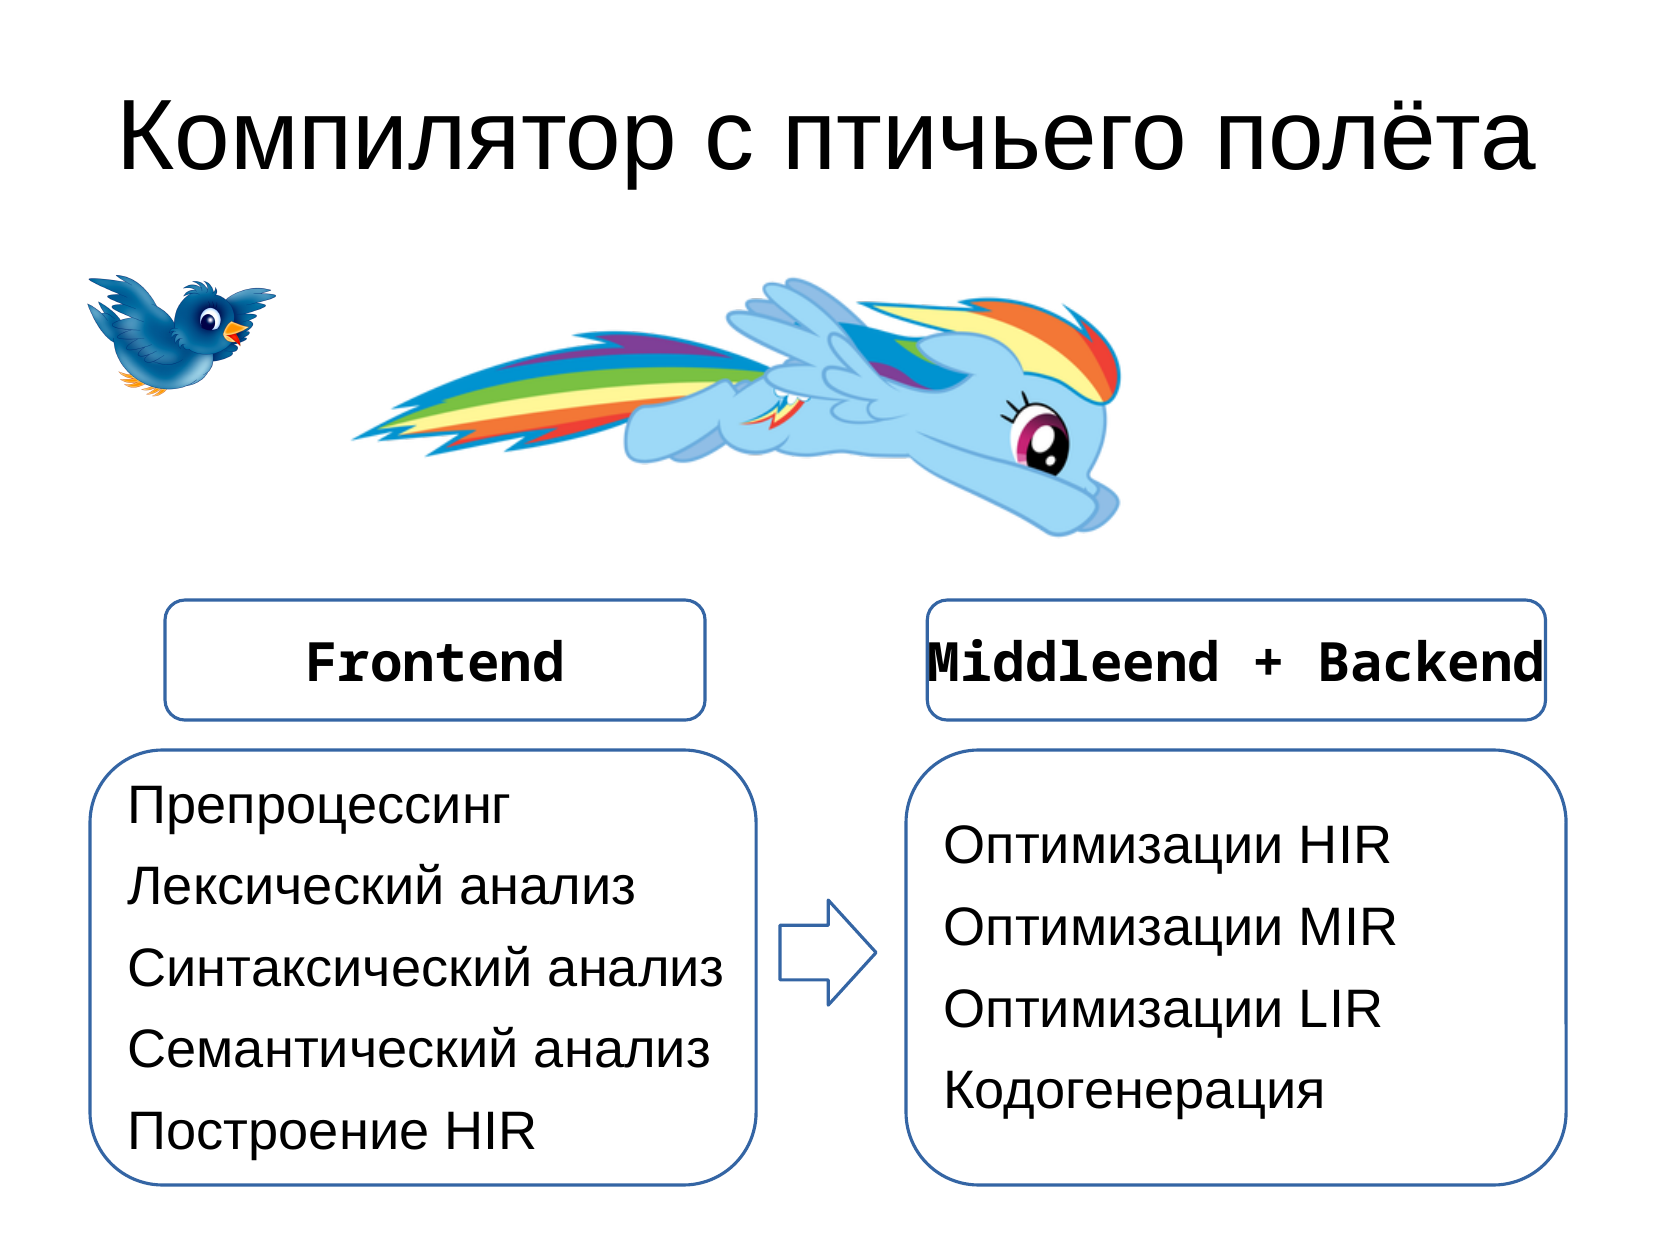

# Компилятор с птичьего полёта
Frontend
Middleend + Backend
Препроцессинг
Лексический анализ
Синтаксический анализ
Семантический анализ
Построение HIR
Оптимизации HIR
Оптимизации MIR
Оптимизации LIR
Кодогенерация